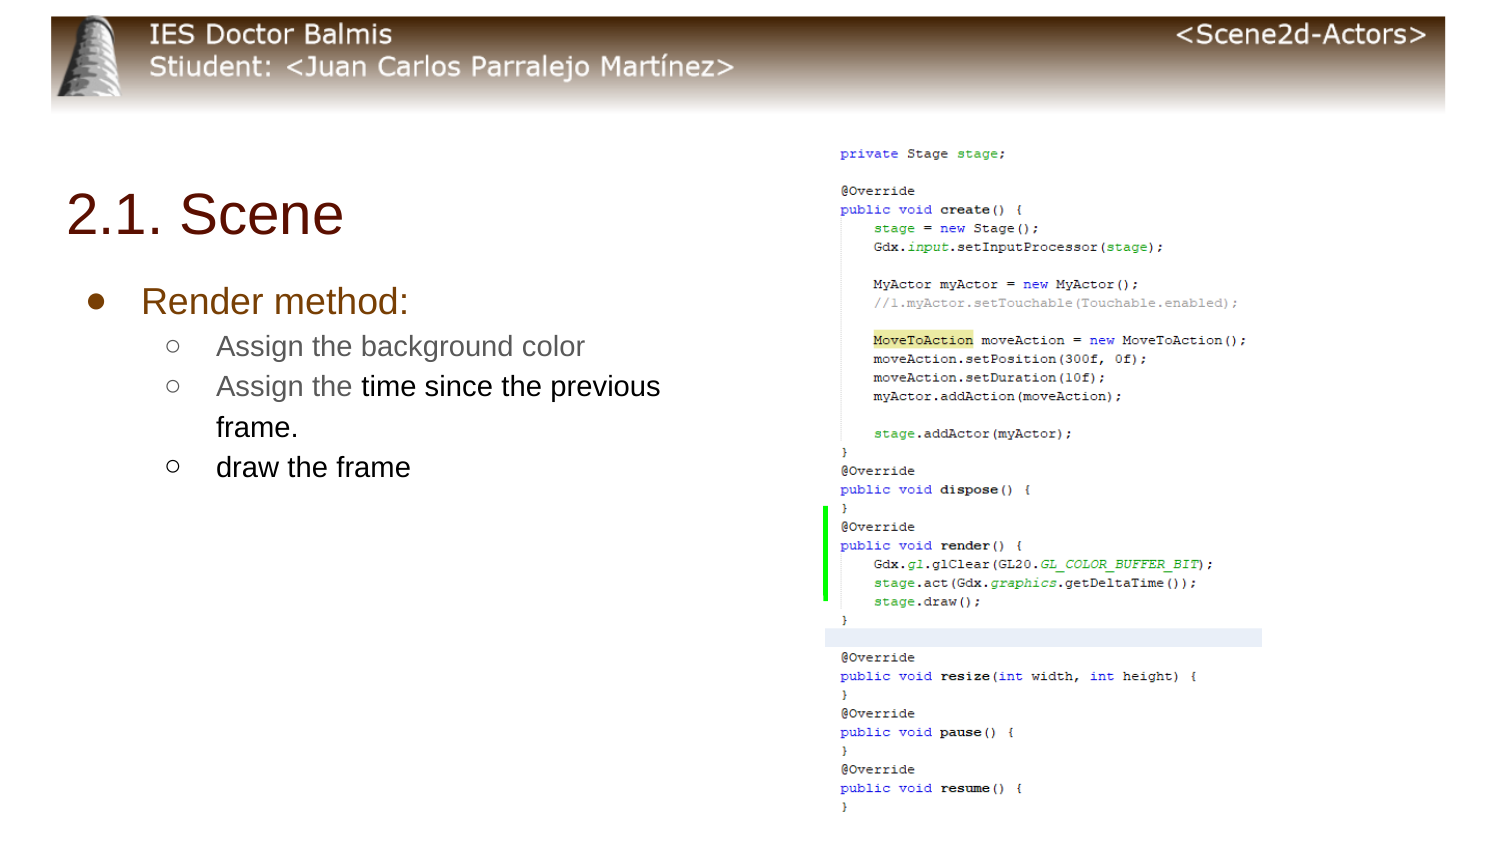

# 2.1. Scene
Render method:
Assign the background color
Assign the time since the previous frame.
draw the frame